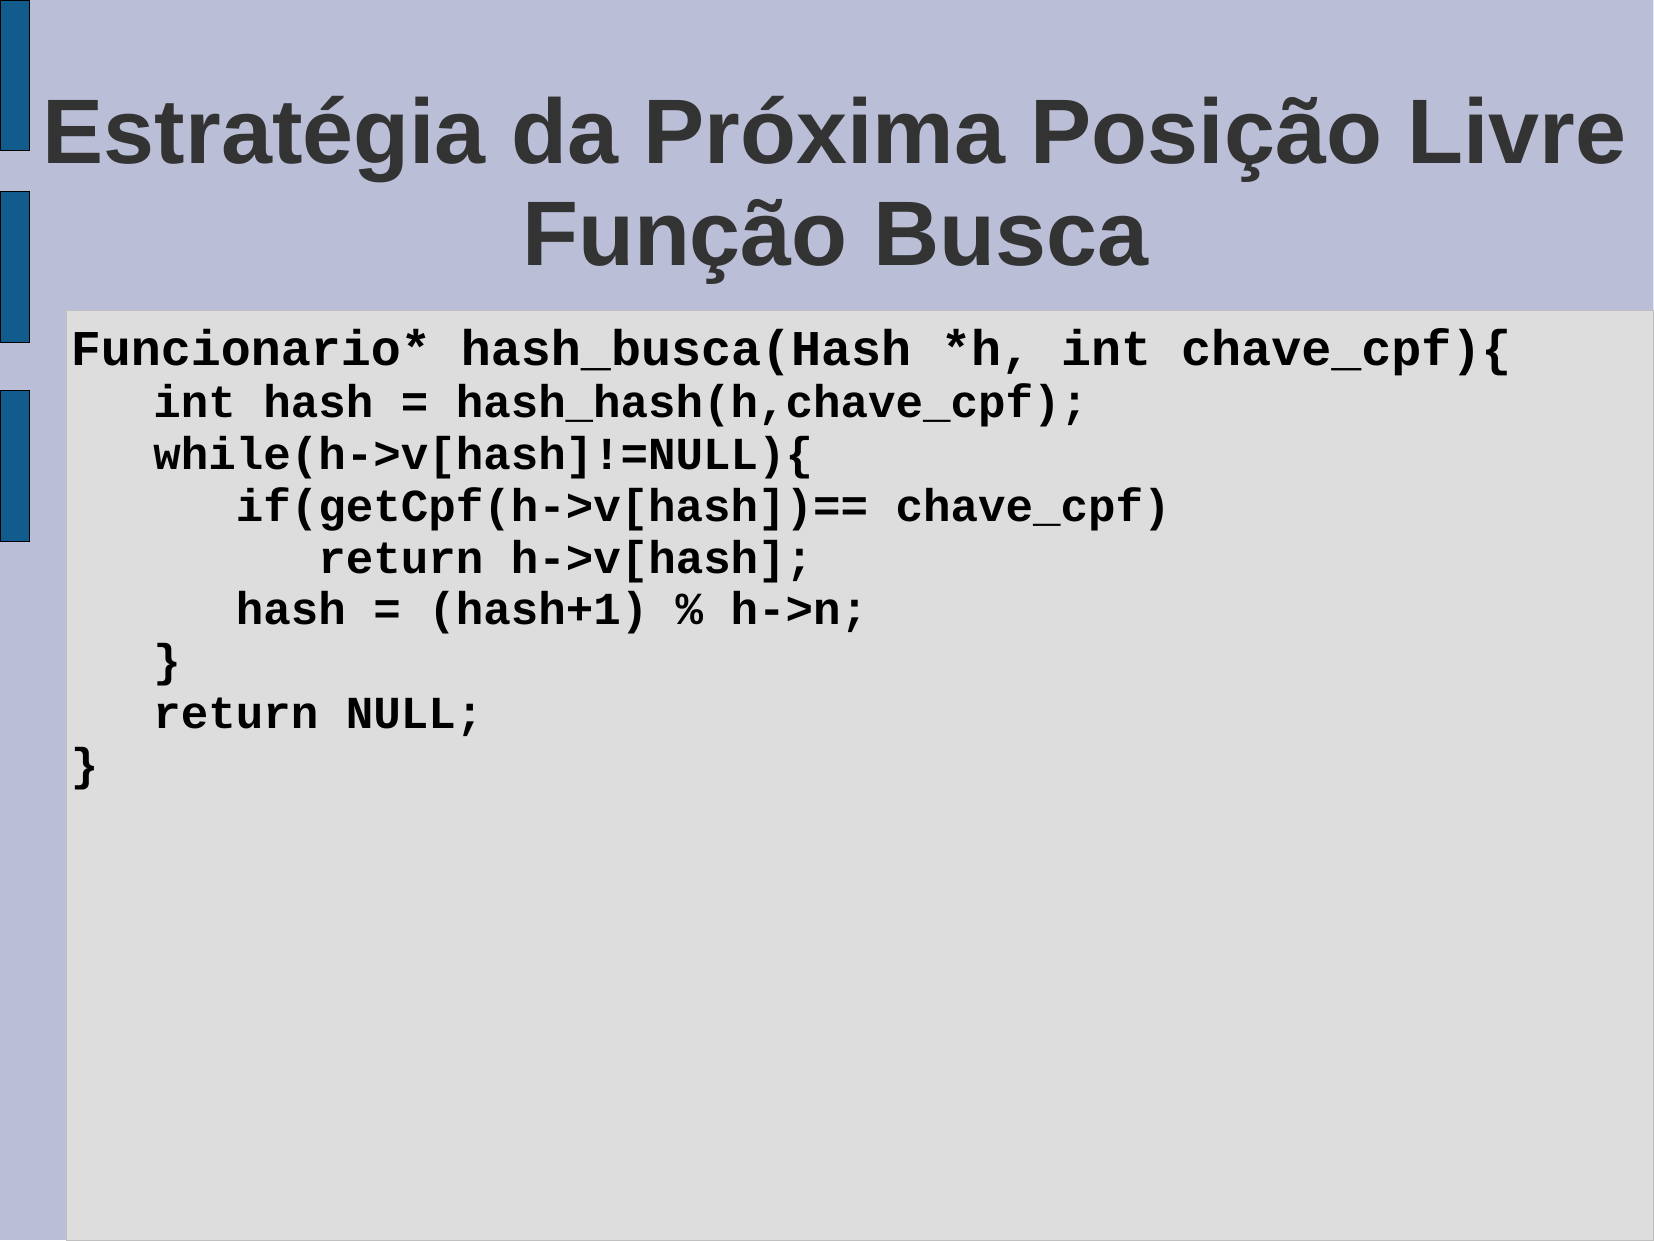

# Estratégia da Próxima Posição Livre Função Busca
Funcionario* hash_busca(Hash *h, int chave_cpf){
 int hash = hash_hash(h,chave_cpf);
 while(h->v[hash]!=NULL){
 if(getCpf(h->v[hash])== chave_cpf)
 return h->v[hash];
 hash = (hash+1) % h->n;
 }
 return NULL;
}